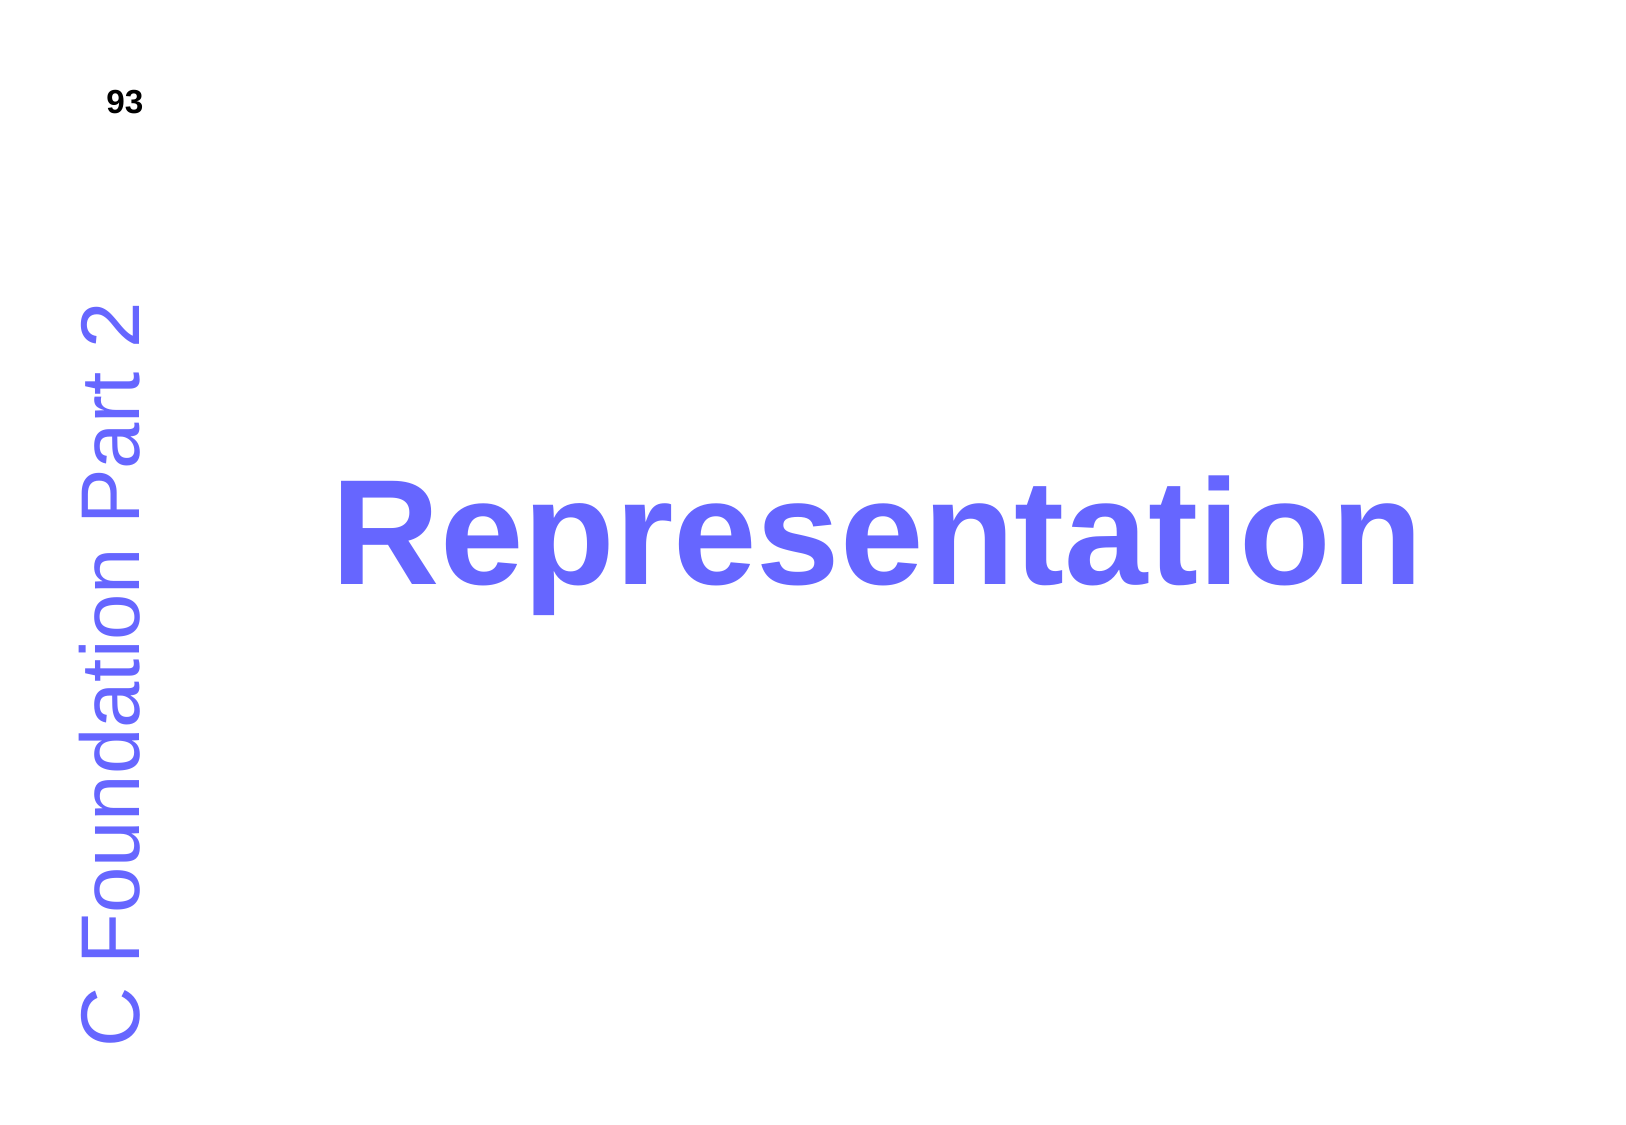

93
Representation
# C Foundation Part 2